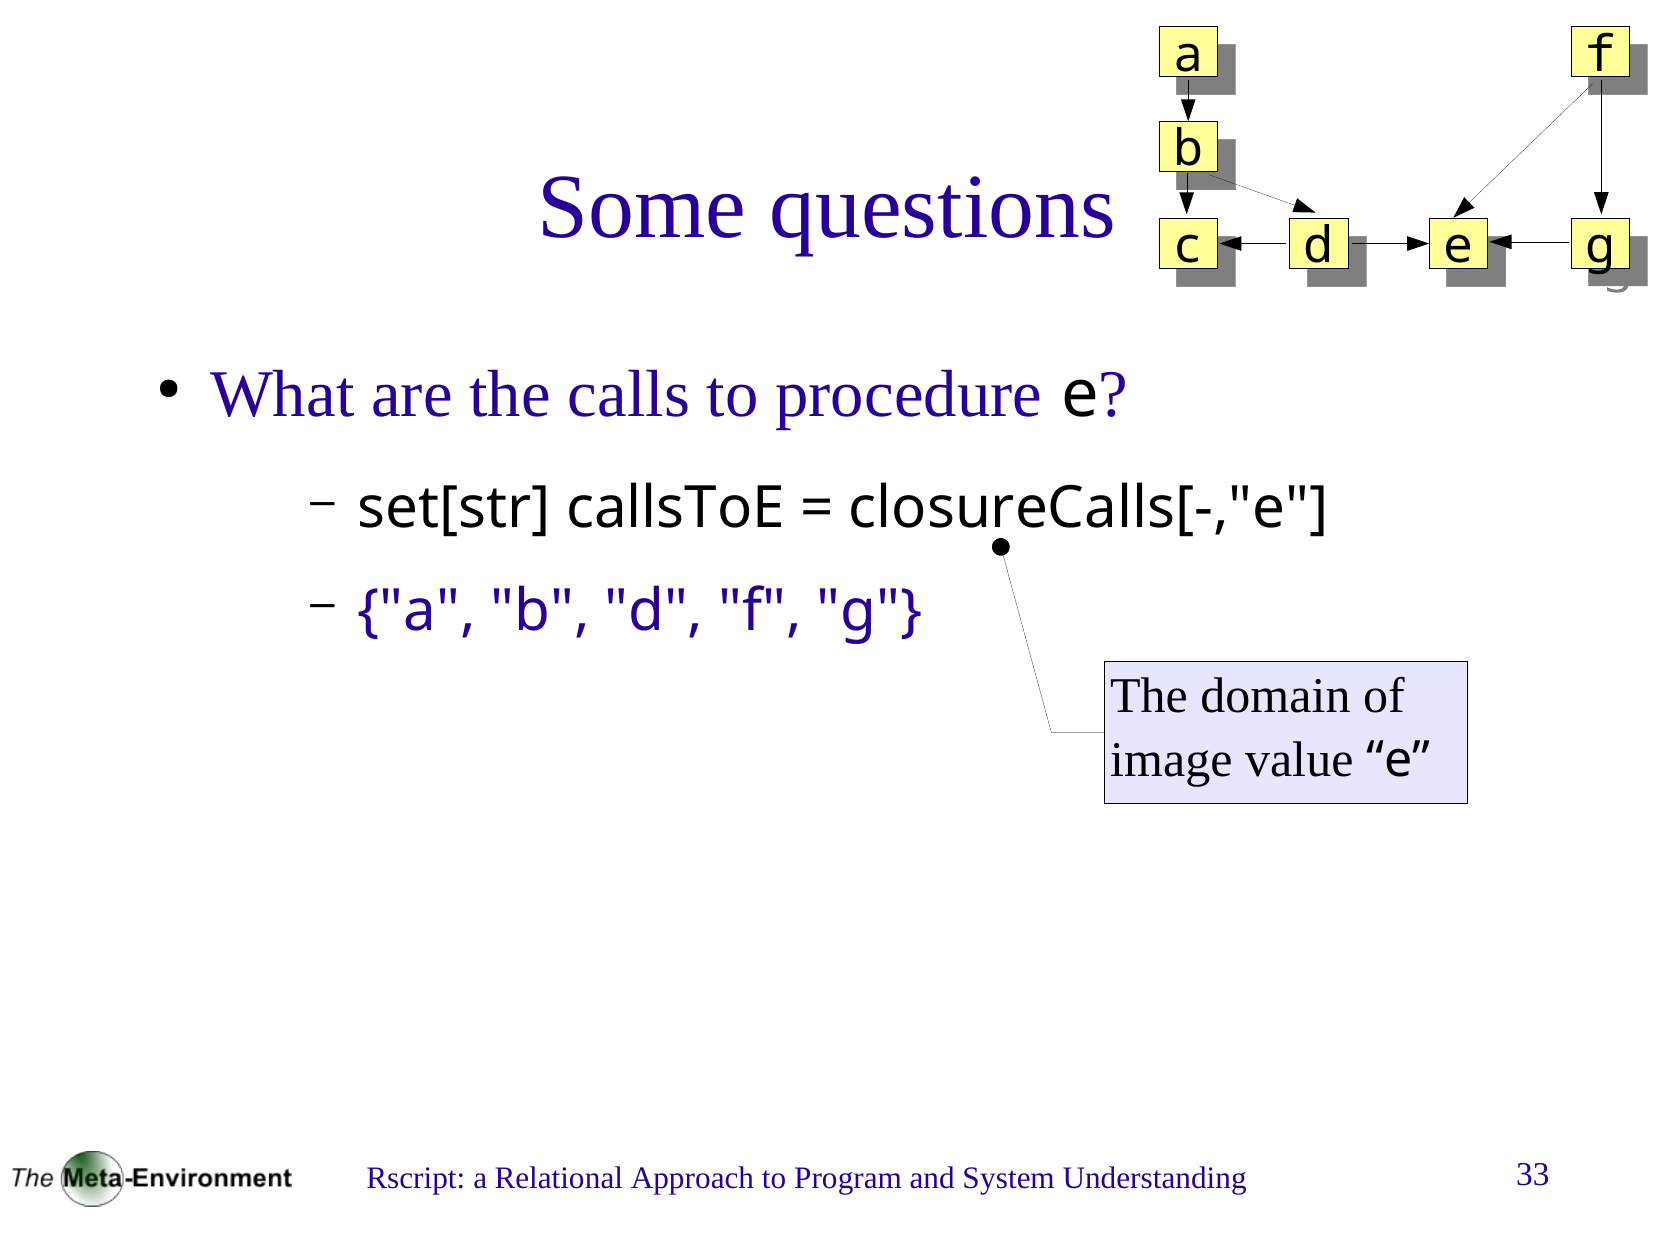

a
f
b
c
d
e
g
# Some questions
What are the calls to procedure e?
set[str] callsToE = closureCalls[-,"e"]
{"a", "b", "d", "f", "g"}